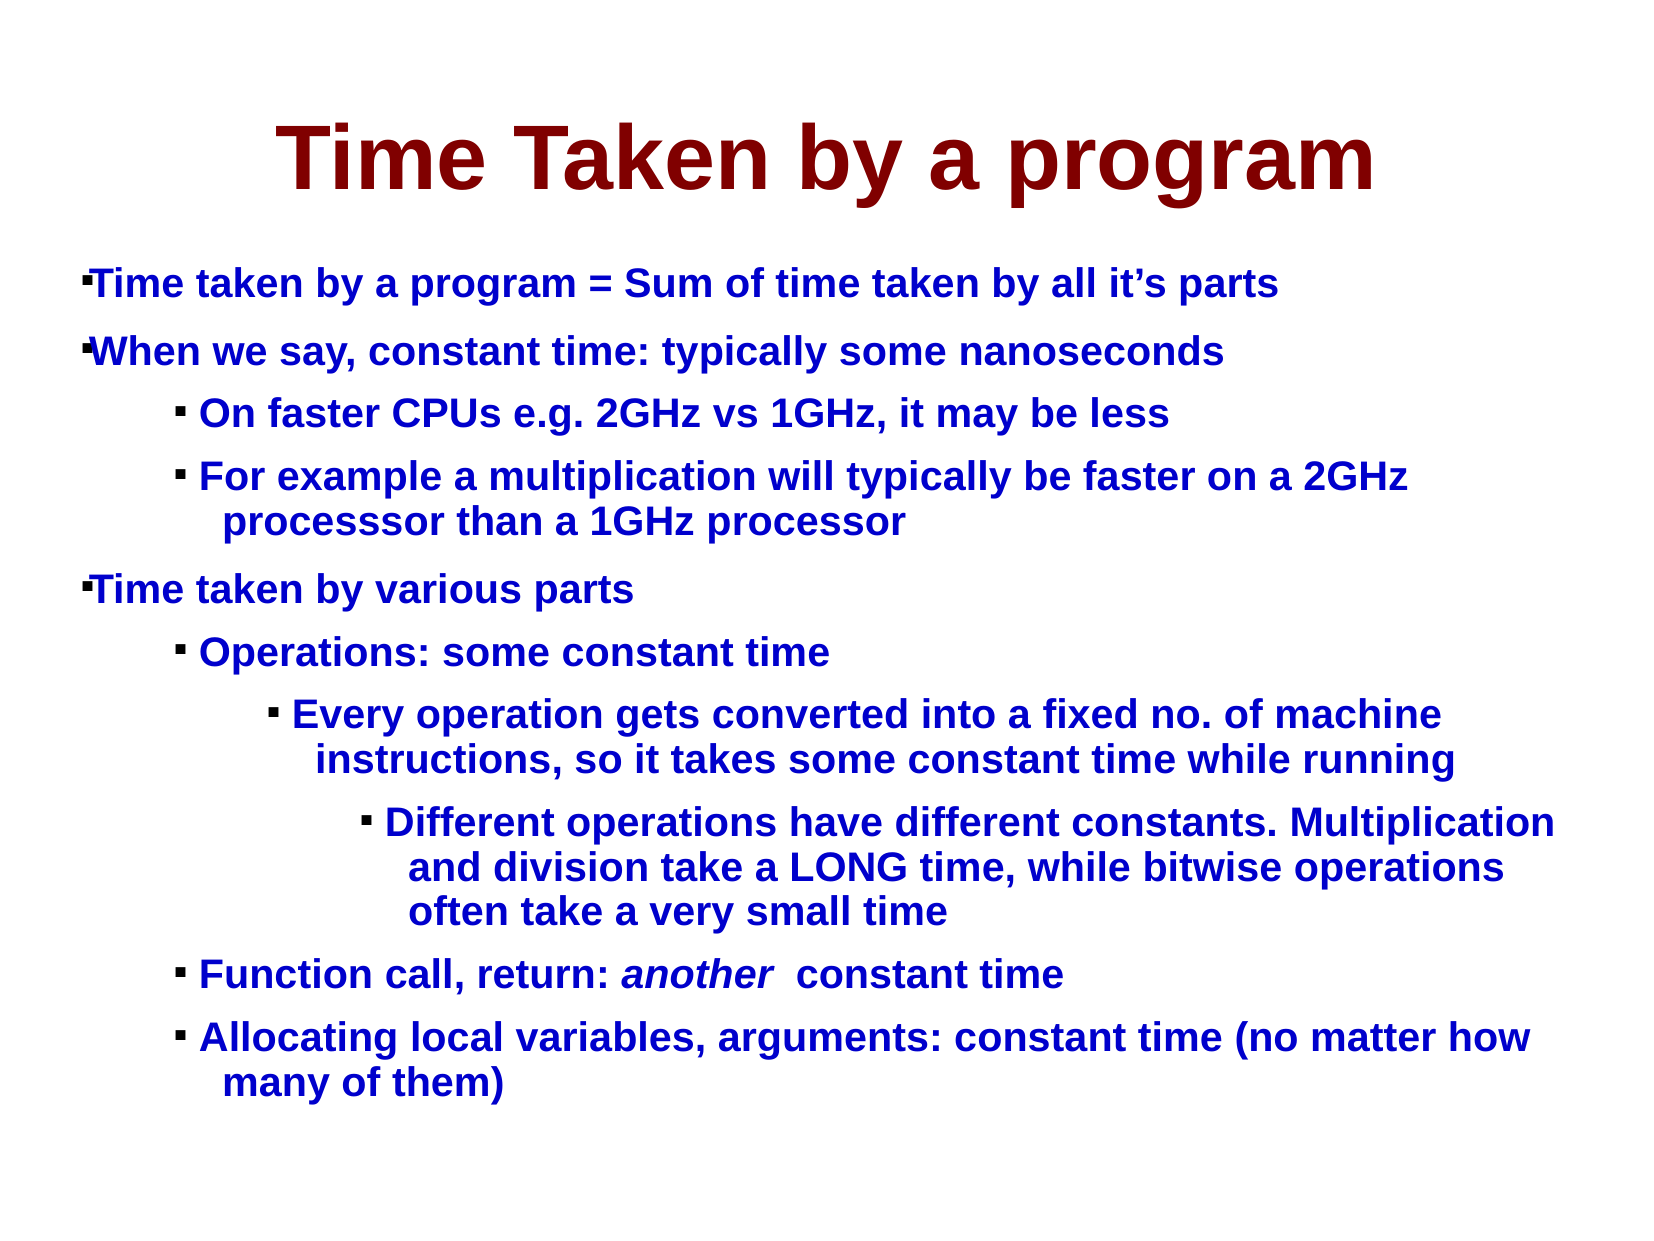

# Time Taken by a program
Time taken by a program = Sum of time taken by all it’s parts
When we say, constant time: typically some nanoseconds
On faster CPUs e.g. 2GHz vs 1GHz, it may be less
For example a multiplication will typically be faster on a 2GHz processsor than a 1GHz processor
Time taken by various parts
Operations: some constant time
Every operation gets converted into a fixed no. of machine instructions, so it takes some constant time while running
Different operations have different constants. Multiplication and division take a LONG time, while bitwise operations often take a very small time
Function call, return: another constant time
Allocating local variables, arguments: constant time (no matter how many of them)